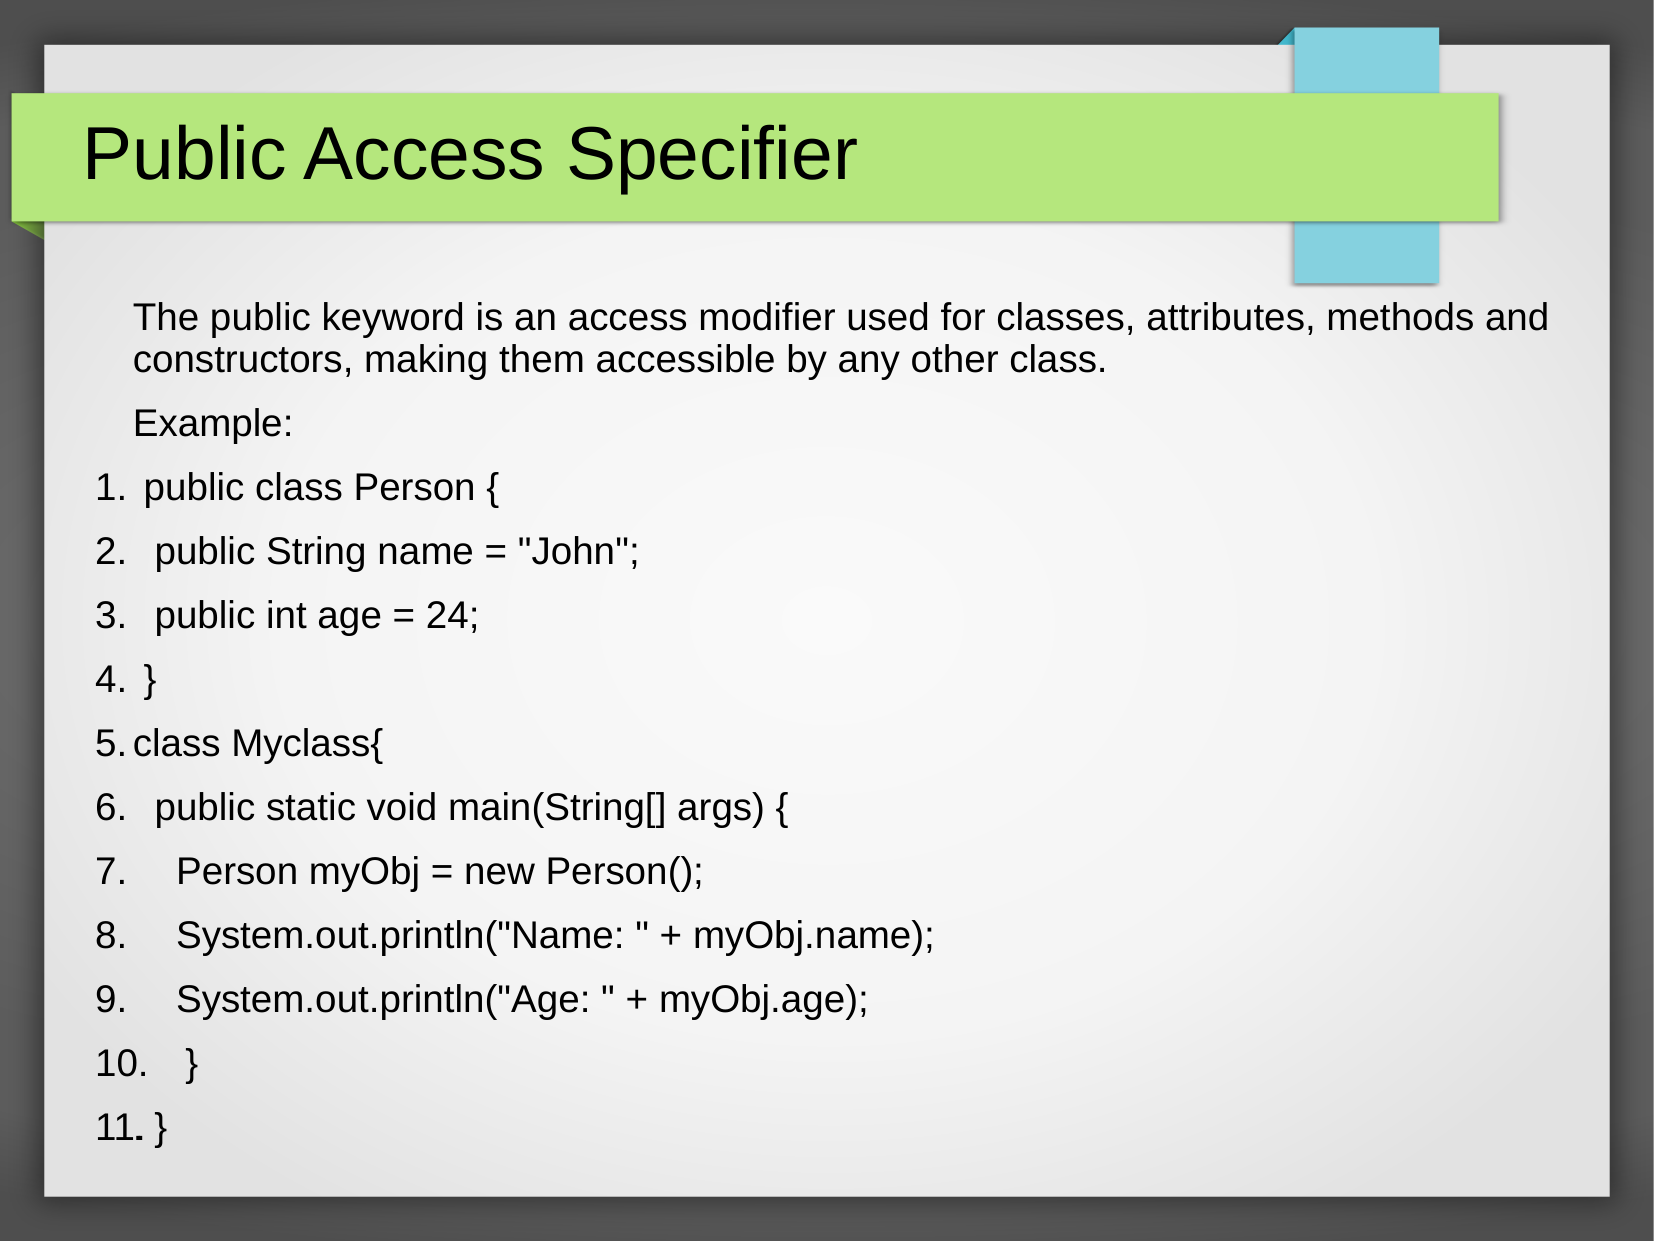

# Public Access Specifier
The public keyword is an access modifier used for classes, attributes, methods and constructors, making them accessible by any other class.
Example:
 public class Person {
 public String name = "John";
 public int age = 24;
 }
class Myclass{
 public static void main(String[] args) {
 Person myObj = new Person();
 System.out.println("Name: " + myObj.name);
 System.out.println("Age: " + myObj.age);
 	}
. }